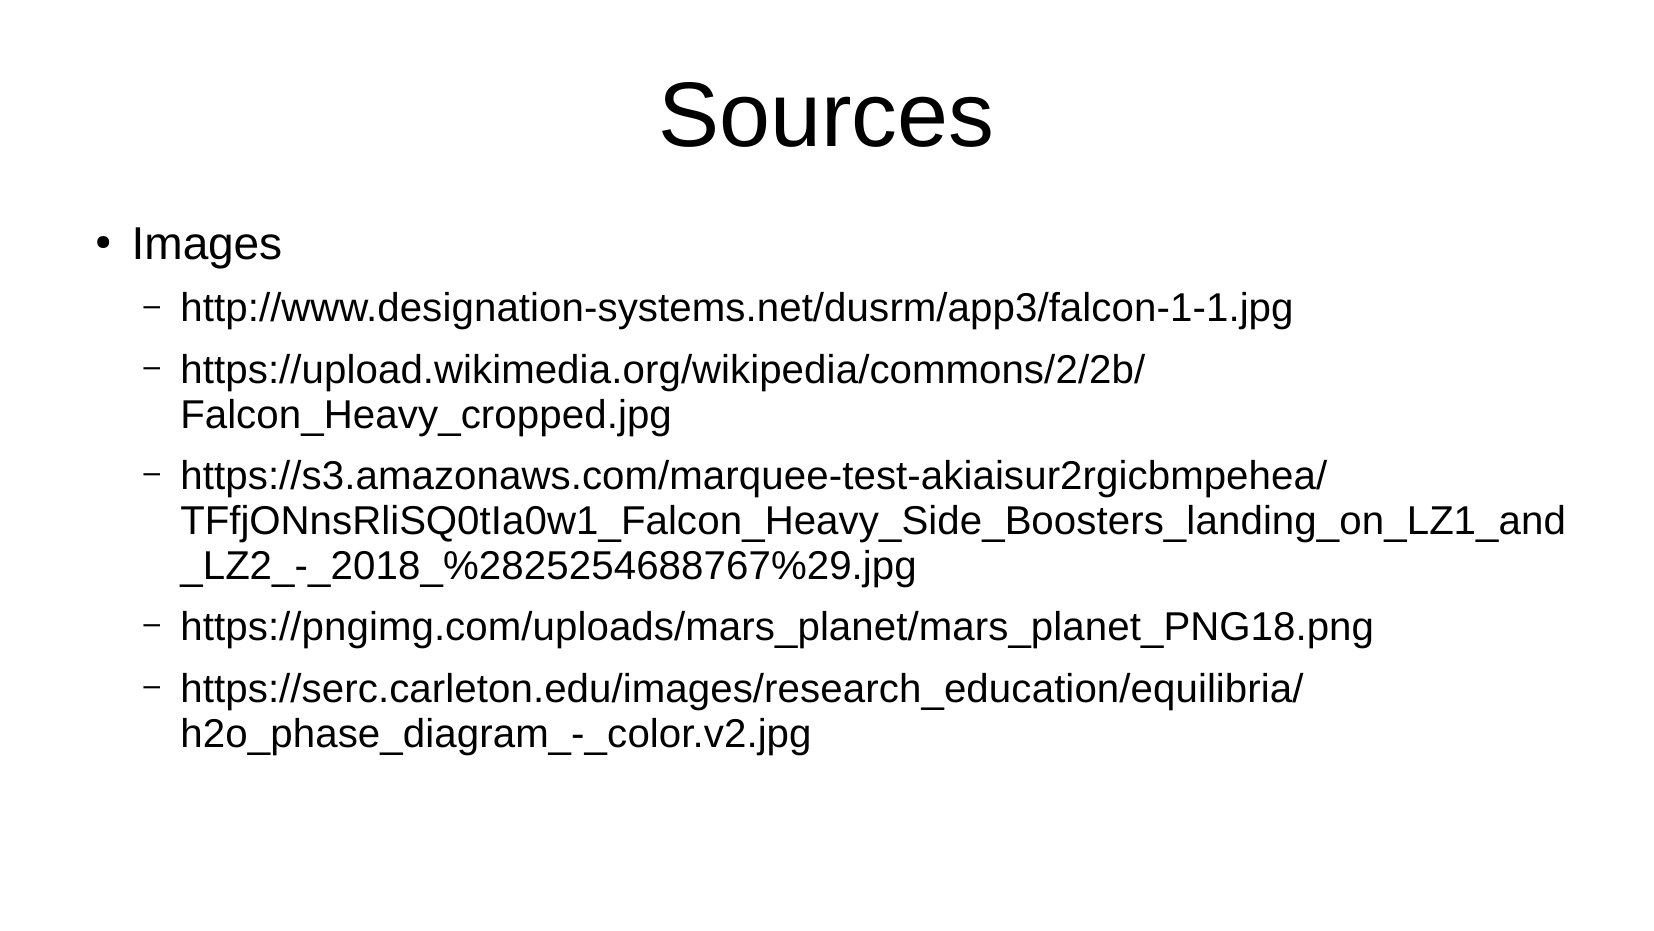

# Sources
Images
http://www.designation-systems.net/dusrm/app3/falcon-1-1.jpg
https://upload.wikimedia.org/wikipedia/commons/2/2b/Falcon_Heavy_cropped.jpg
https://s3.amazonaws.com/marquee-test-akiaisur2rgicbmpehea/TFfjONnsRliSQ0tIa0w1_Falcon_Heavy_Side_Boosters_landing_on_LZ1_and_LZ2_-_2018_%2825254688767%29.jpg
https://pngimg.com/uploads/mars_planet/mars_planet_PNG18.png
https://serc.carleton.edu/images/research_education/equilibria/h2o_phase_diagram_-_color.v2.jpg